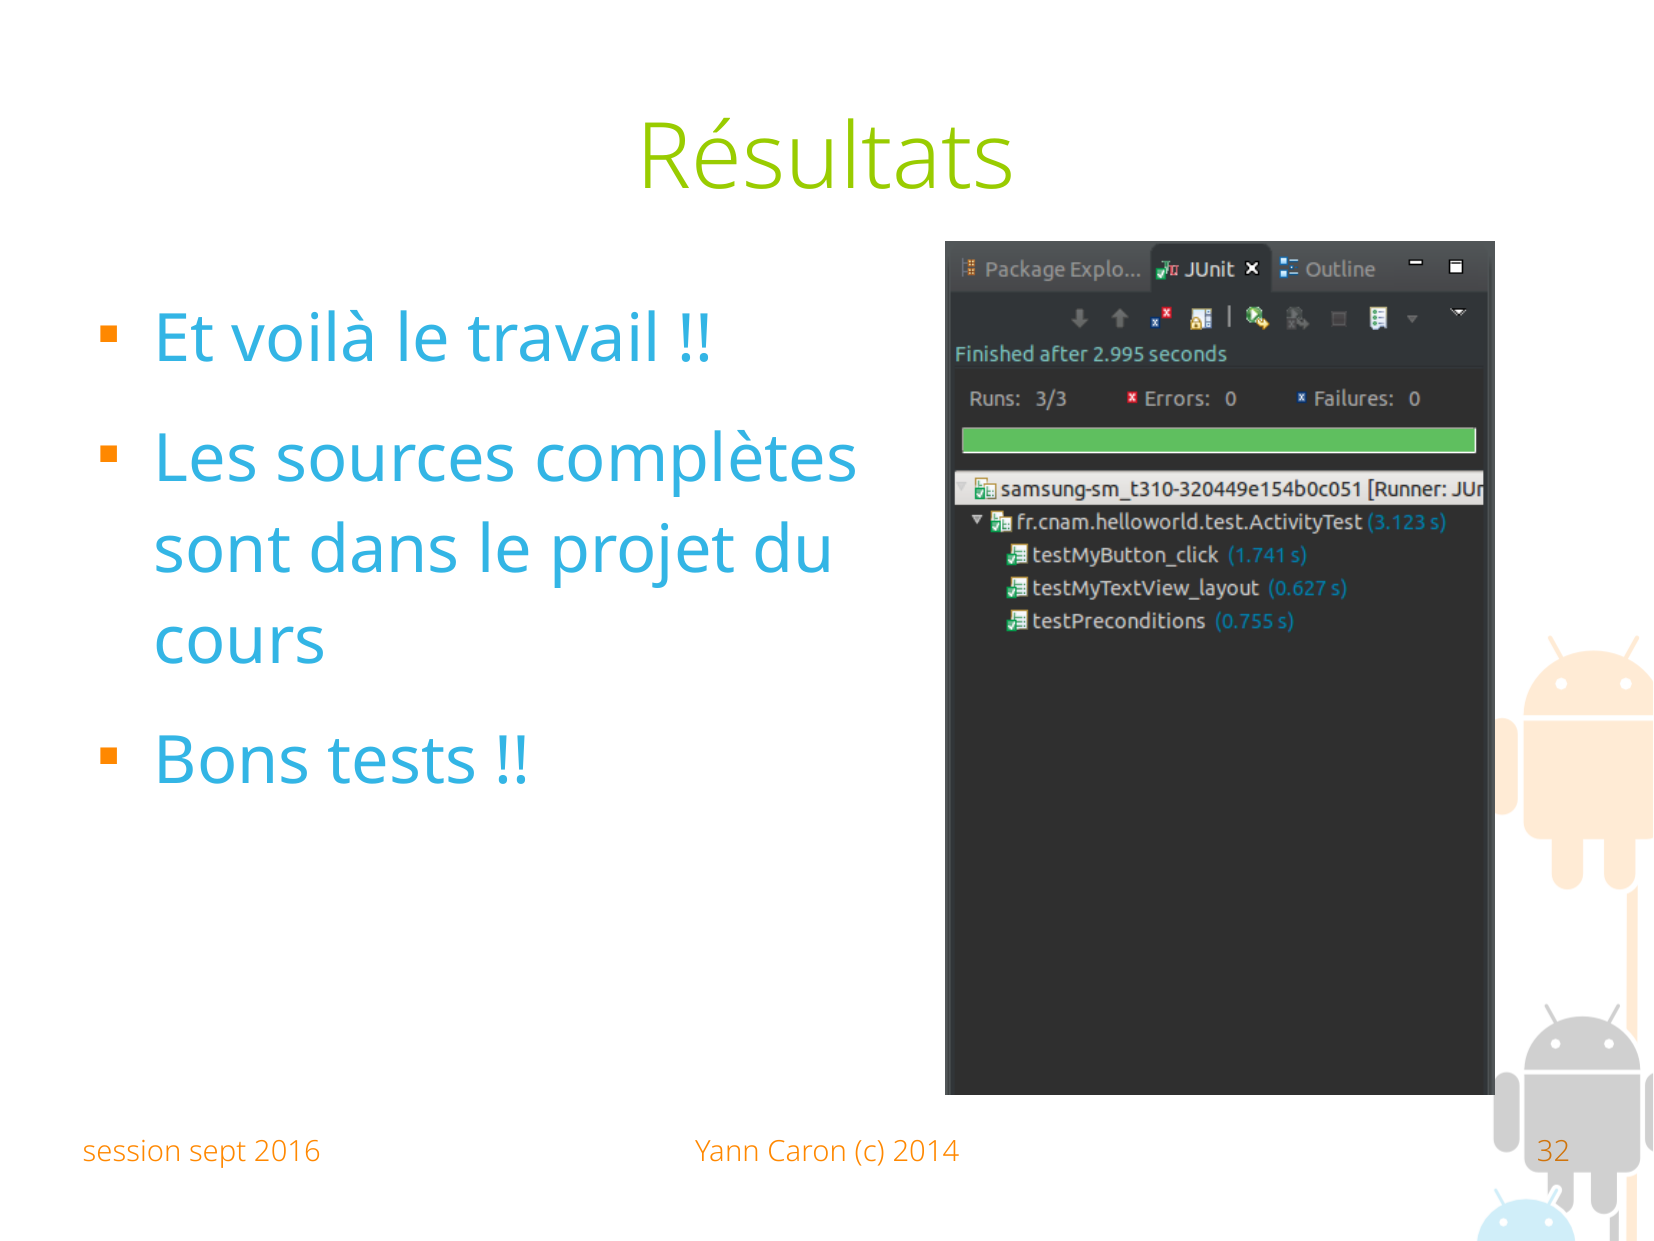

# Résultats
Et voilà le travail !!
Les sources complètes sont dans le projet du cours
Bons tests !!
session sept 2016
Yann Caron (c) 2014
32